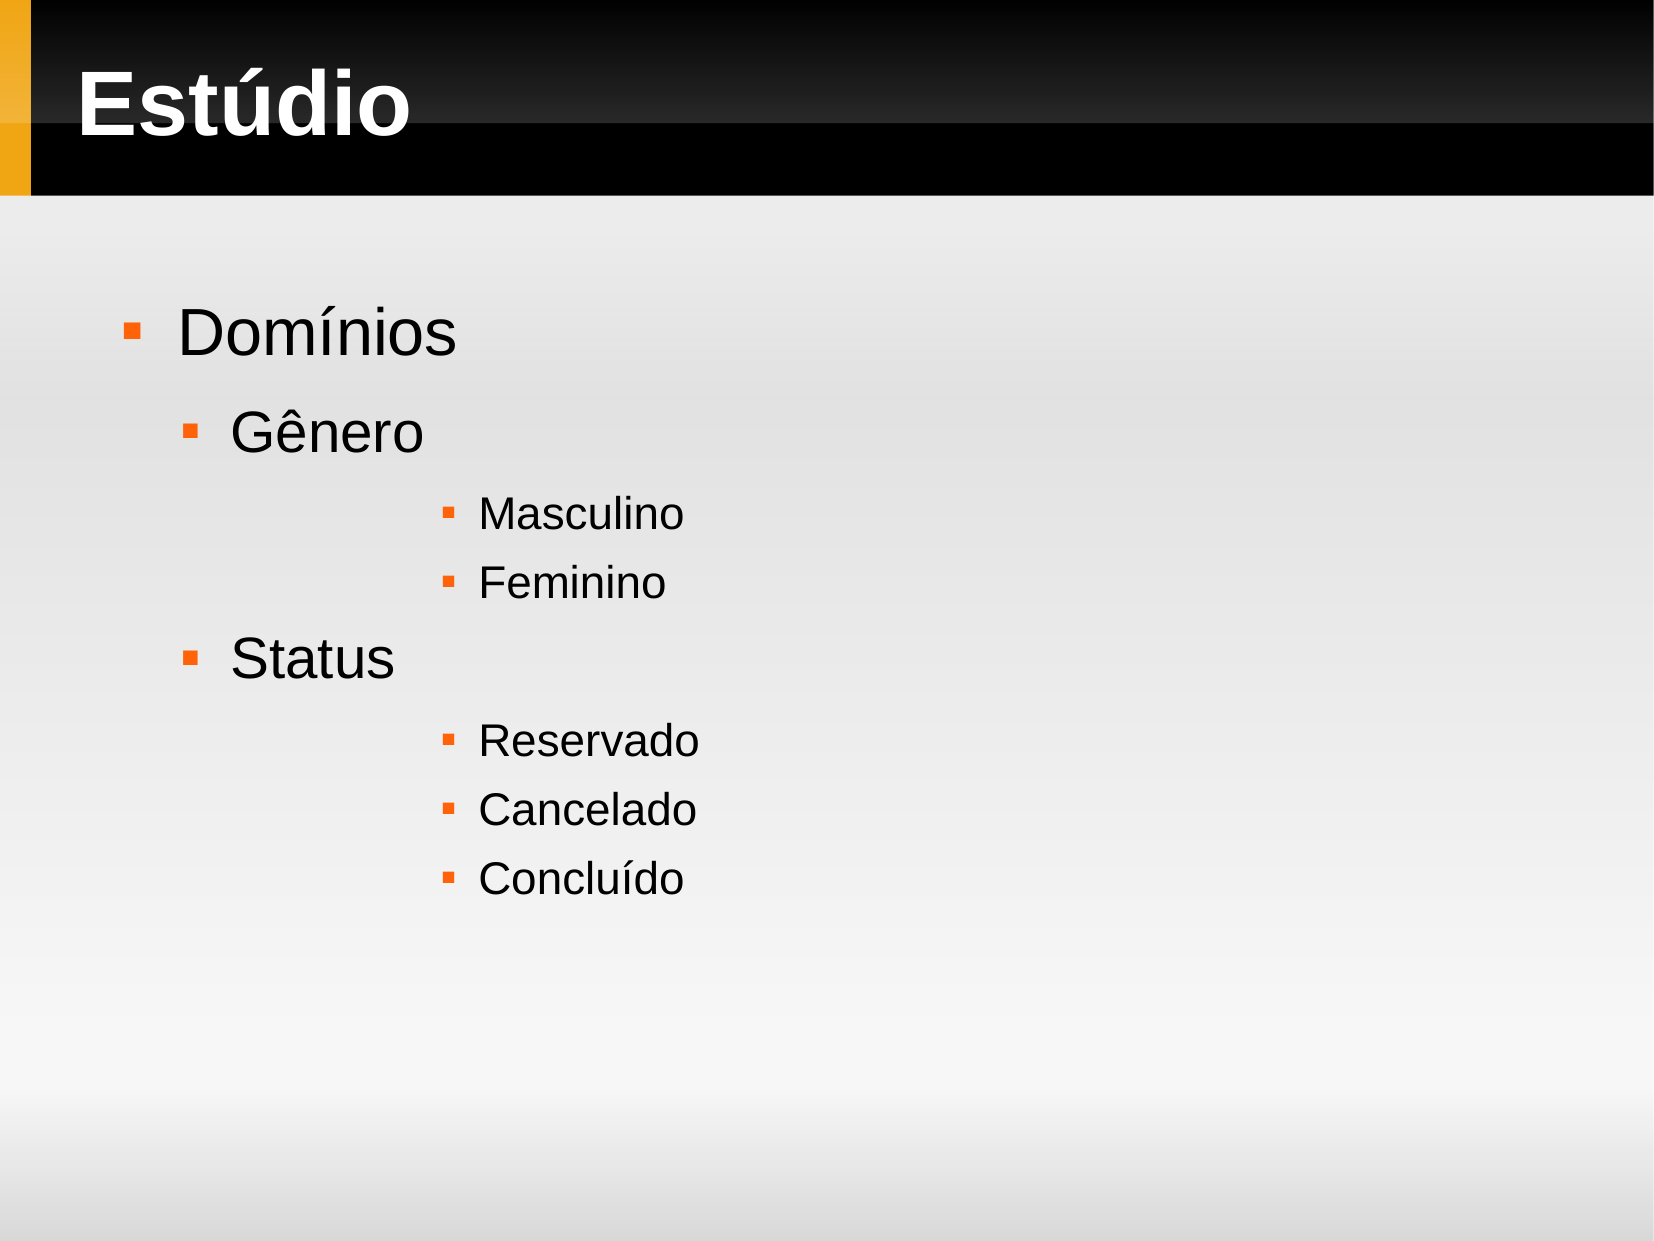

# Estúdio
Domínios
Gênero
Masculino
Feminino
Status
Reservado
Cancelado
Concluído